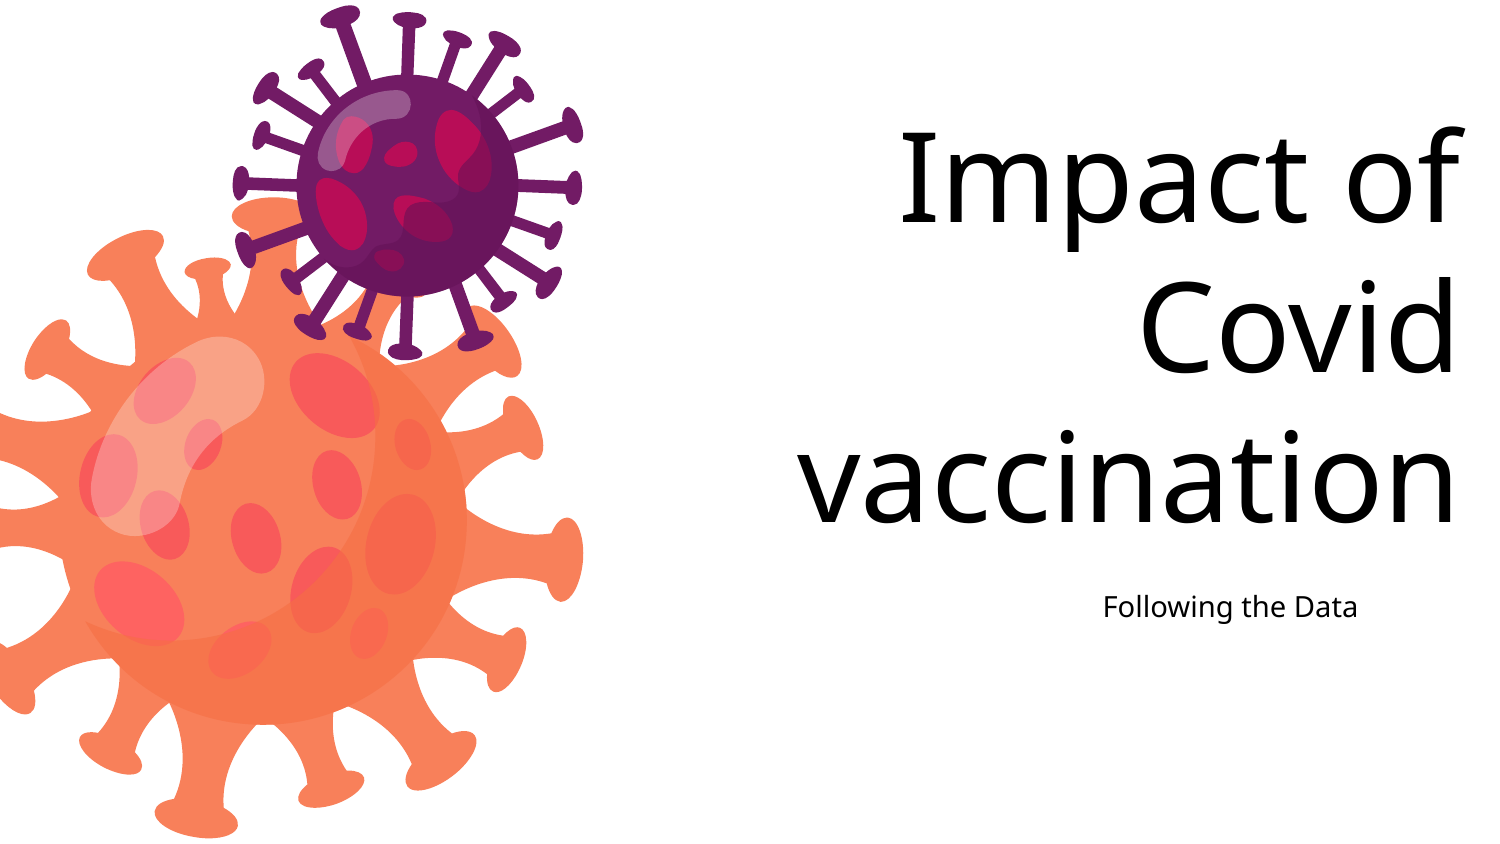

# Impact of Covid vaccination
Following the Data